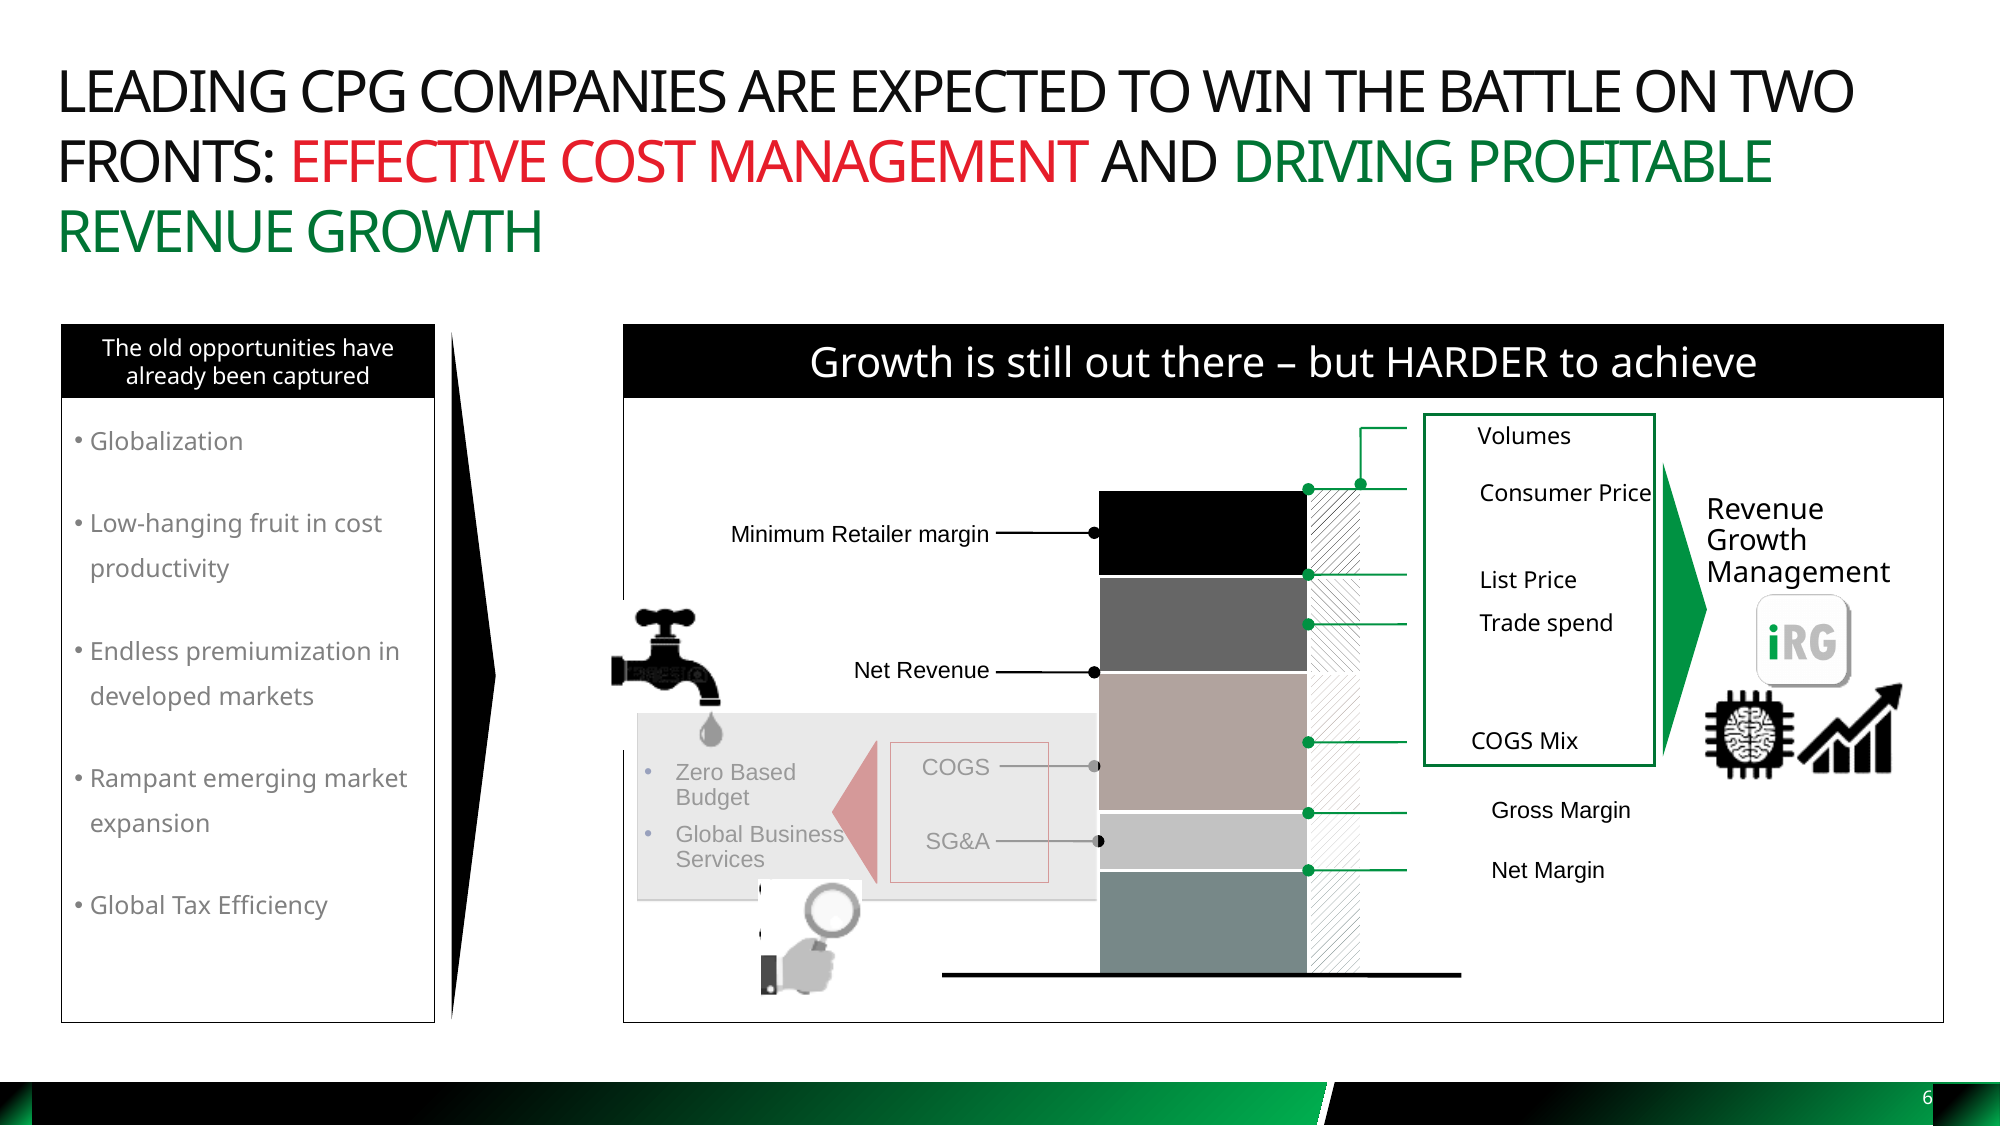

# LEADING CPG COMPANIES ARE EXPECTED TO WIN THE BATTLE ON TWO FRONTS: EFFECTIVE COST MANAGEMENT AND DRIVING PROFITABLE REVENUE GROWTH
The old opportunities have already been captured
Growth is still out there – but HARDER to achieve
Globalization
Low-hanging fruit in cost productivity
Endless premiumization in developed markets
Rampant emerging market expansion
Global Tax Efficiency
Volumes
Consumer Price
Revenue Growth Management
Minimum Retailer margin
List Price
Trade spend
Net Revenue
COGS Mix
COGS
Zero Based Budget
Global Business Services
Gross Margin
SG&A
Net Margin